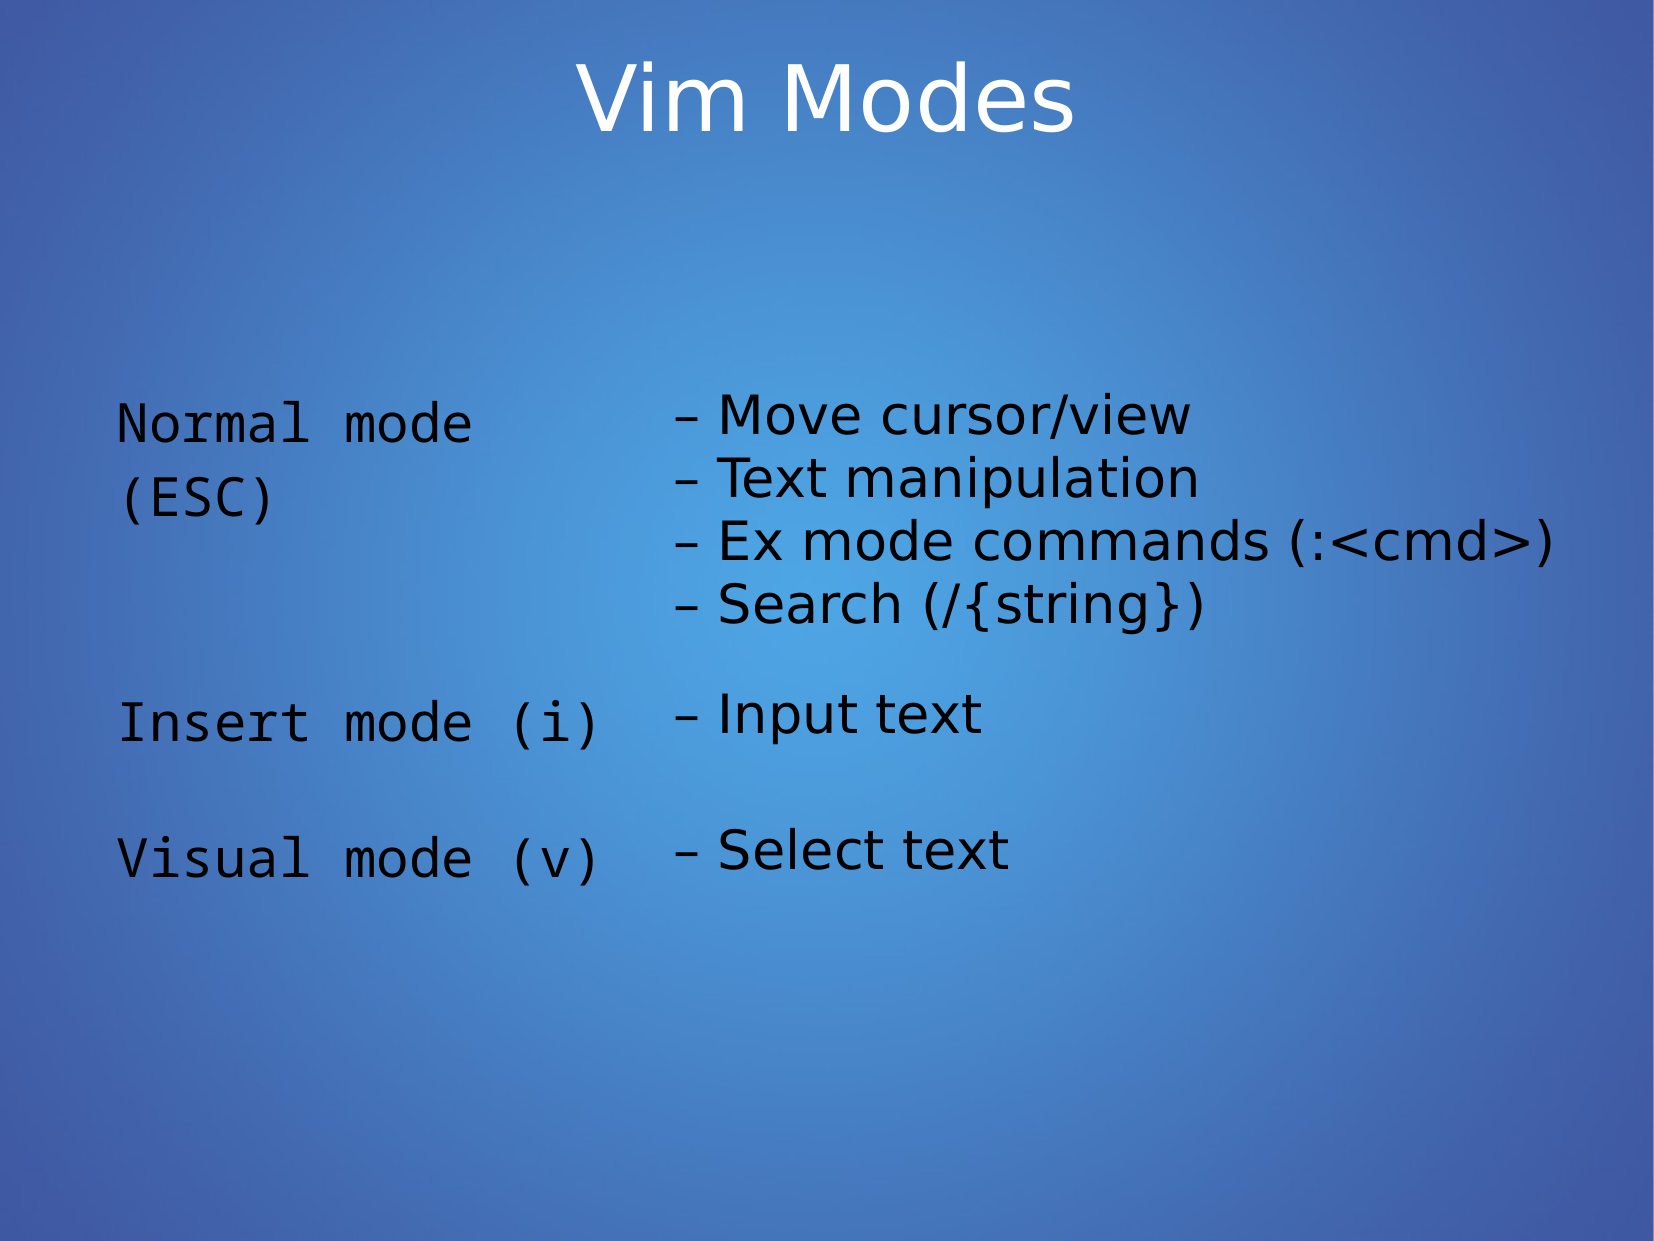

# Vim Modes
| Normal mode (ESC) | – Move cursor/view – Text manipulation – Ex mode commands (:<cmd>) – Search (/{string}) |
| --- | --- |
| Insert mode (i) | – Input text |
| Visual mode (v) | – Select text |